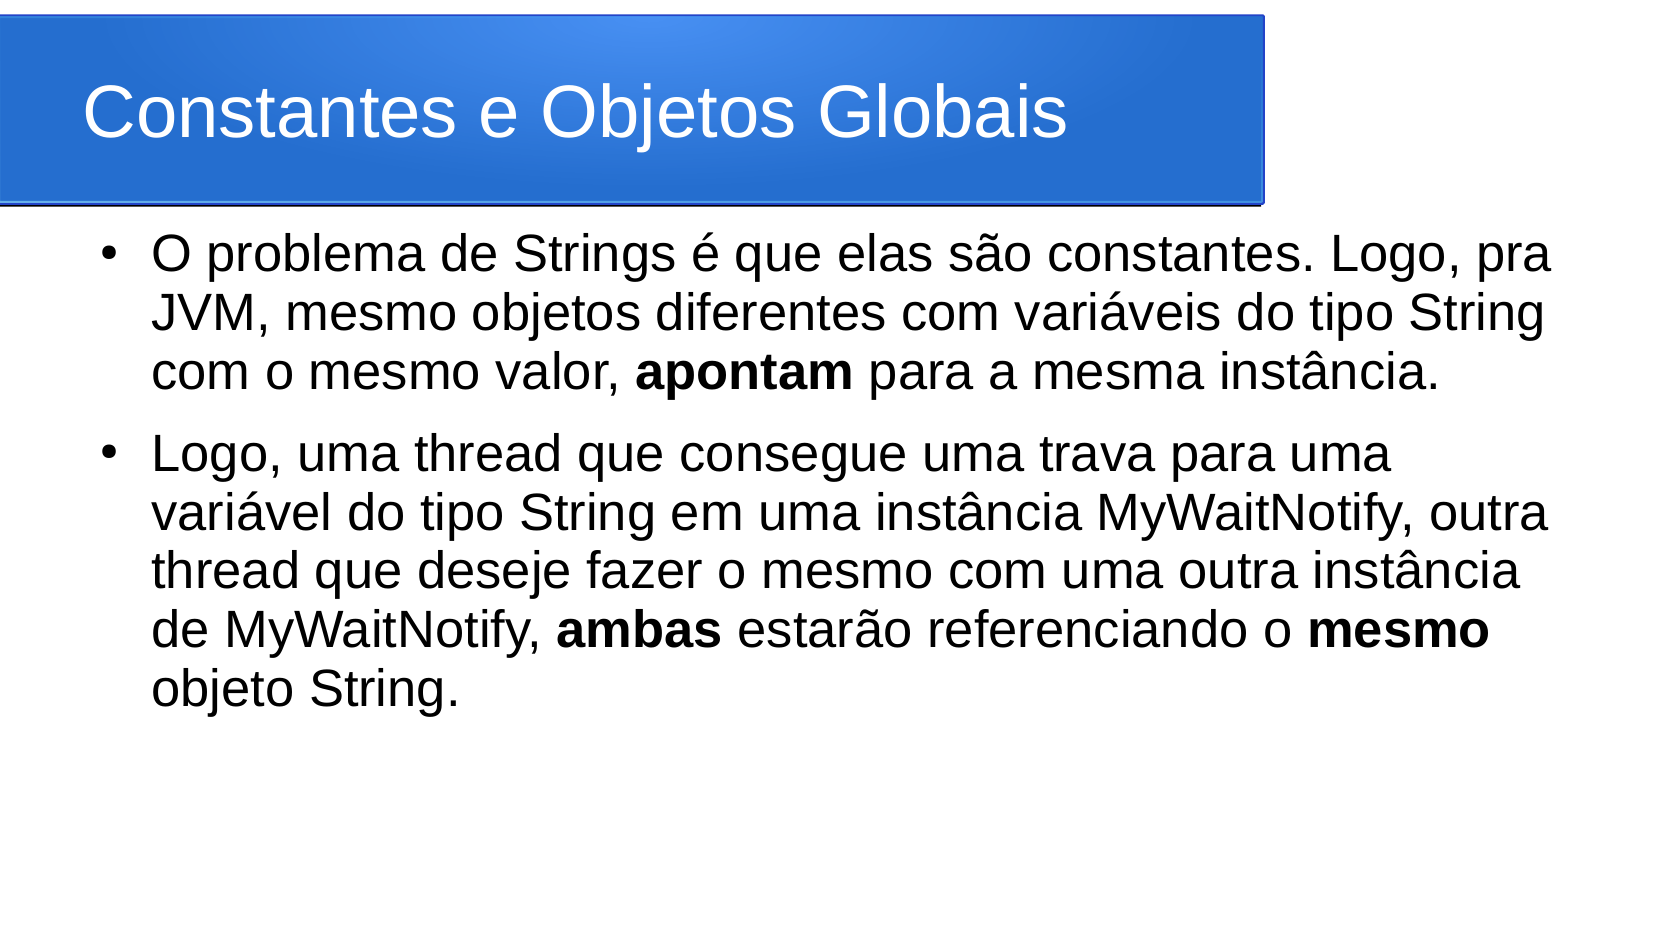

# Constantes e Objetos Globais
O problema de Strings é que elas são constantes. Logo, pra JVM, mesmo objetos diferentes com variáveis do tipo String com o mesmo valor, apontam para a mesma instância.
Logo, uma thread que consegue uma trava para uma variável do tipo String em uma instância MyWaitNotify, outra thread que deseje fazer o mesmo com uma outra instância de MyWaitNotify, ambas estarão referenciando o mesmo objeto String.